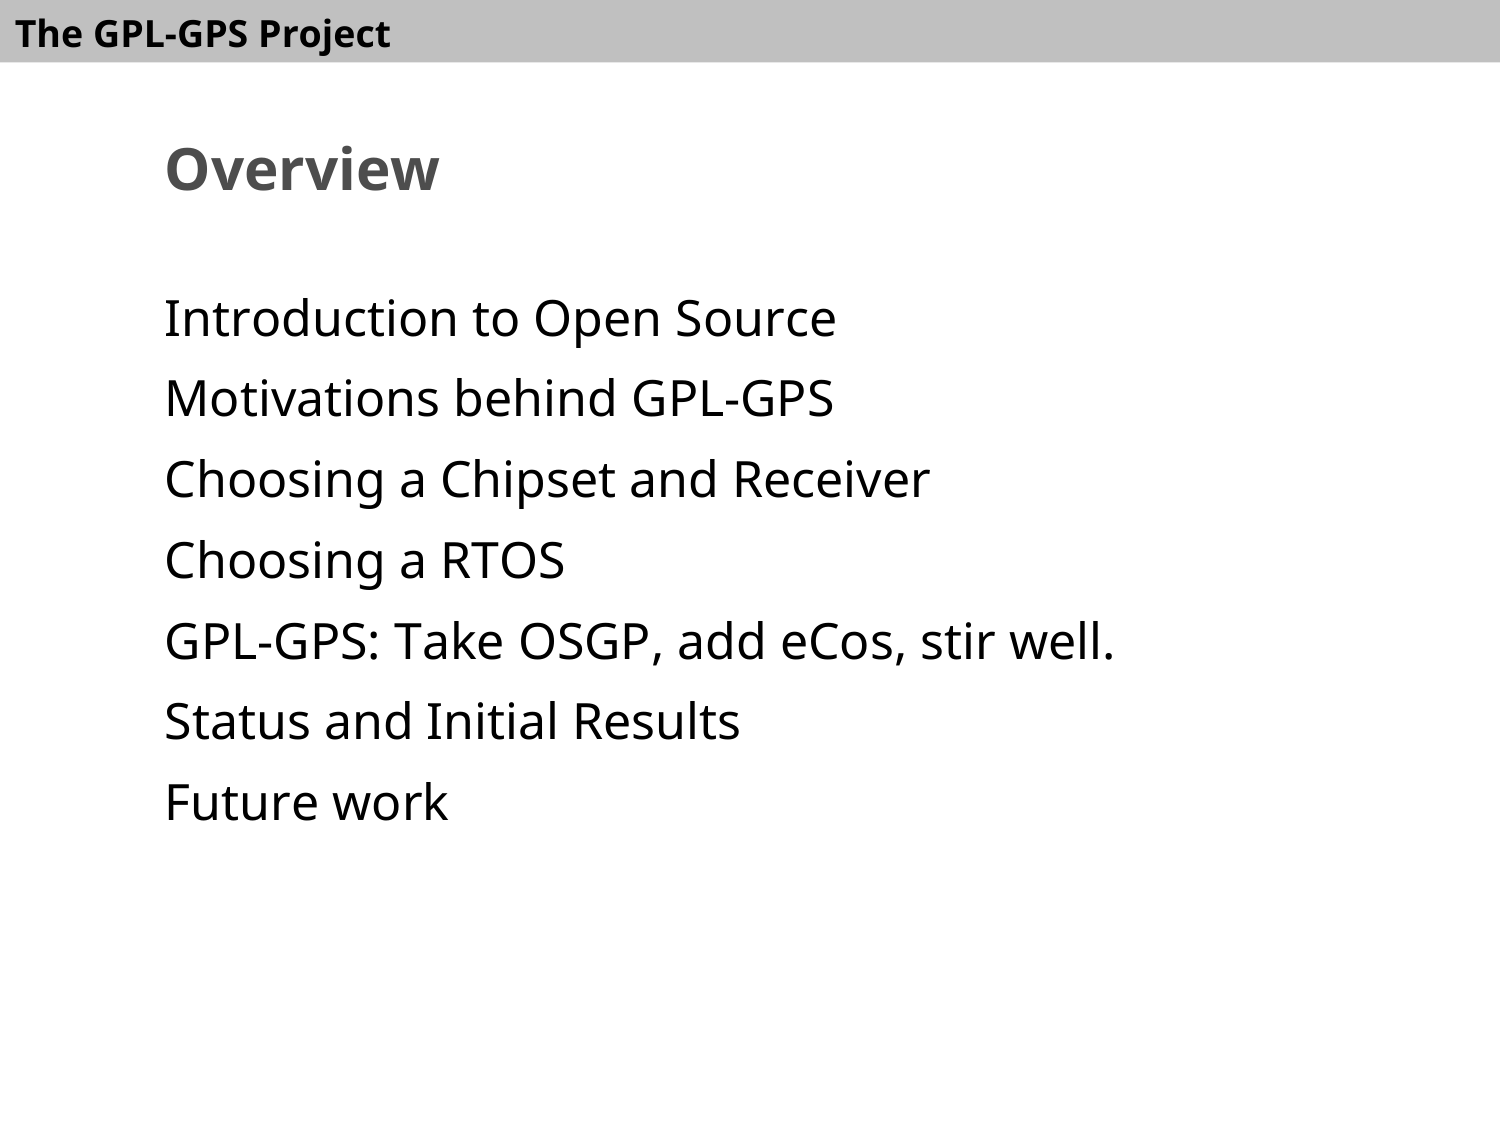

# Overview
Introduction to Open Source
Motivations behind GPL-GPS
Choosing a Chipset and Receiver
Choosing a RTOS
GPL-GPS: Take OSGP, add eCos, stir well.
Status and Initial Results
Future work